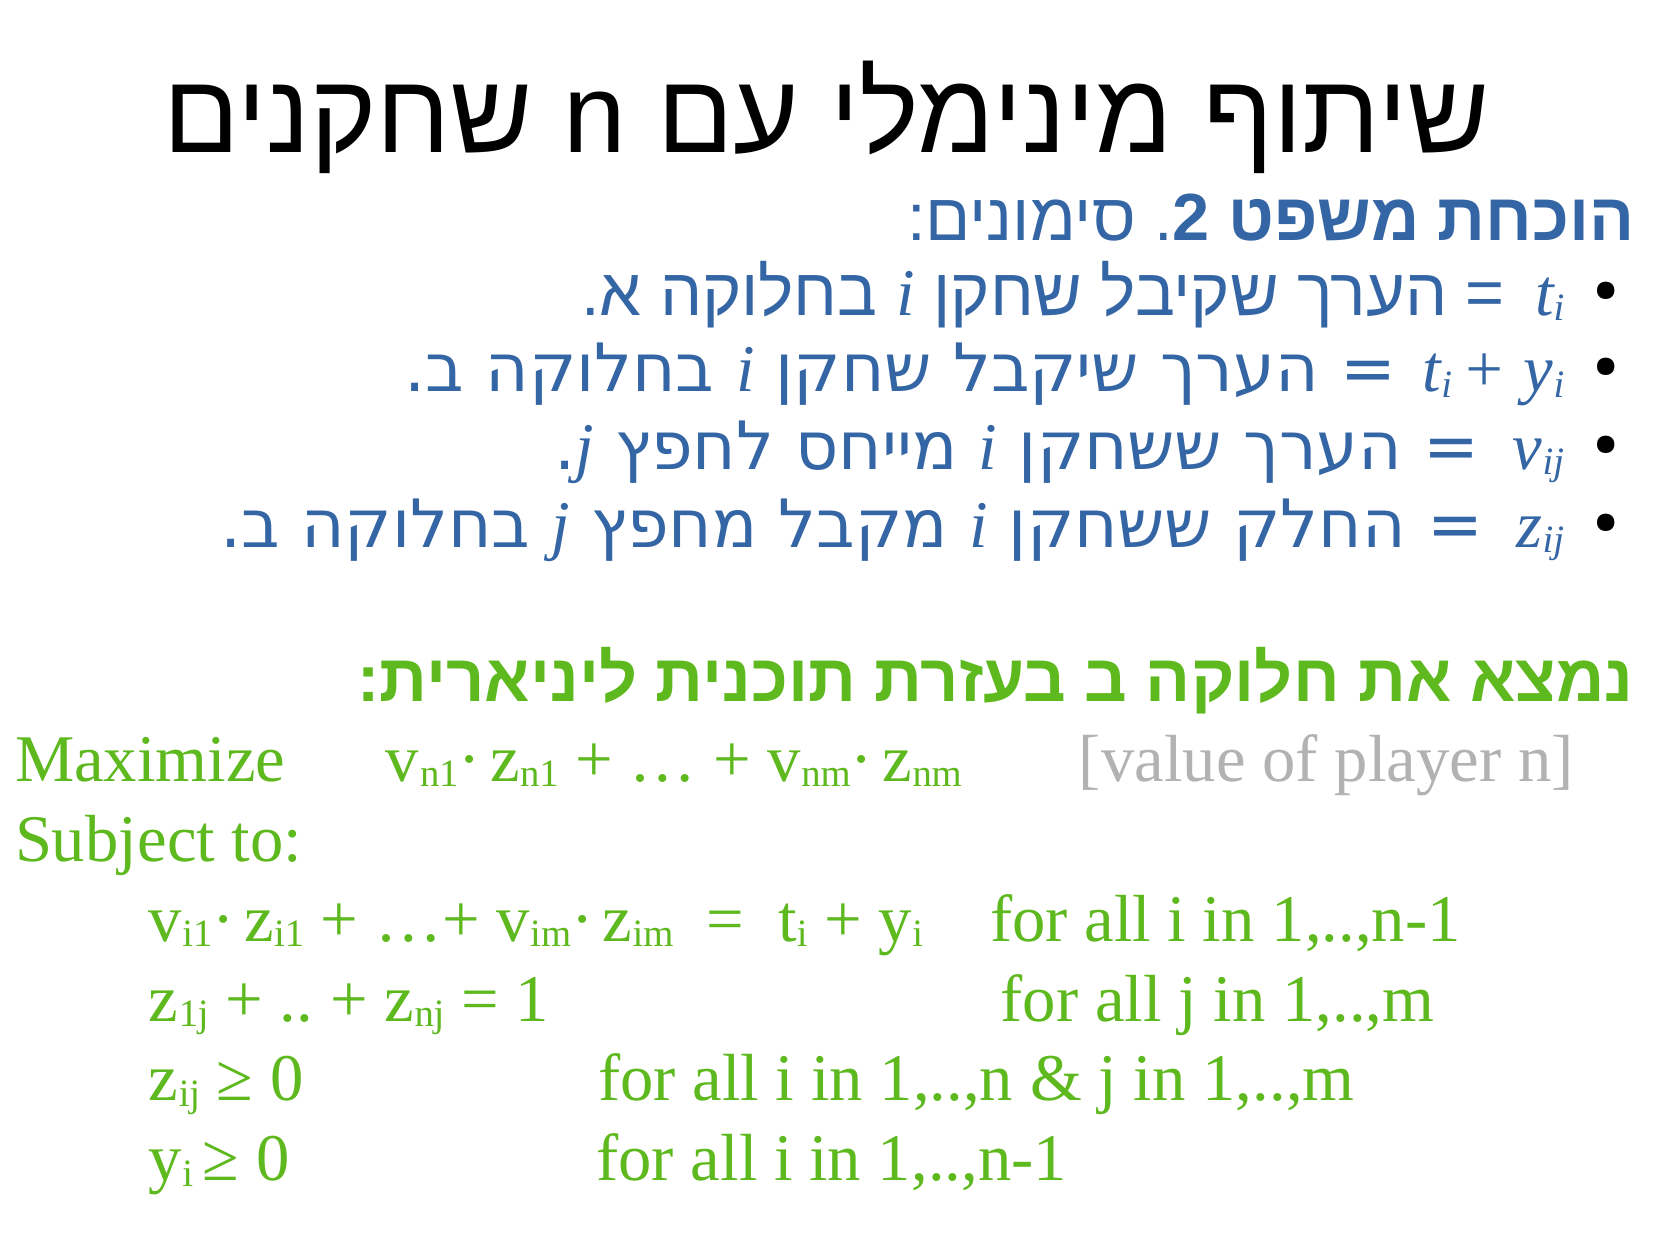

# שיתוף מינימלי עם n שחקנים
הוכחת משפט 2. סימונים:
ti = הערך שקיבל שחקן i בחלוקה א.
ti + yi = הערך שיקבל שחקן i בחלוקה ב.
vij = הערך ששחקן i מייחס לחפץ j.
zij = החלק ששחקן i מקבל מחפץ j בחלוקה ב.
נמצא את חלוקה ב בעזרת תוכנית ליניארית:
Maximize vn1· zn1 + … + vnm· znm [value of player n]
Subject to:
 vi1· zi1 + …+ vim· zim = ti + yi for all i in 1,..,n-1
 z1j + .. + znj = 1 for all j in 1,..,m
 zij ≥ 0 for all i in 1,..,n & j in 1,..,m
 yi ≥ 0 for all i in 1,..,n-1